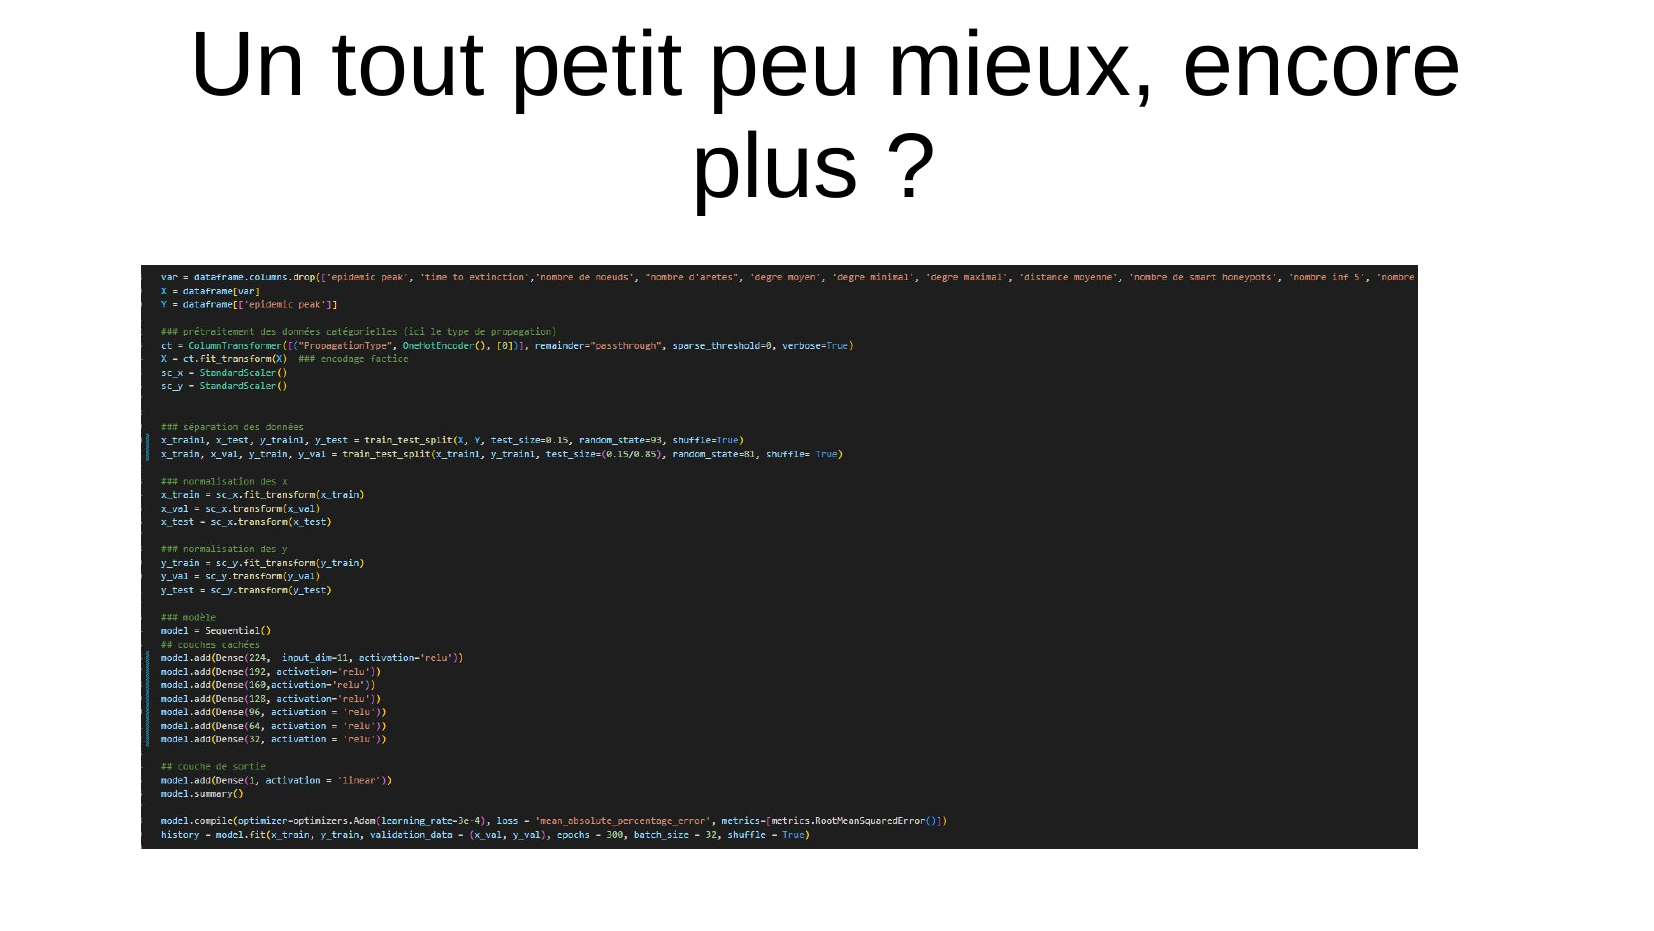

# Un tout petit peu mieux, encore plus ?